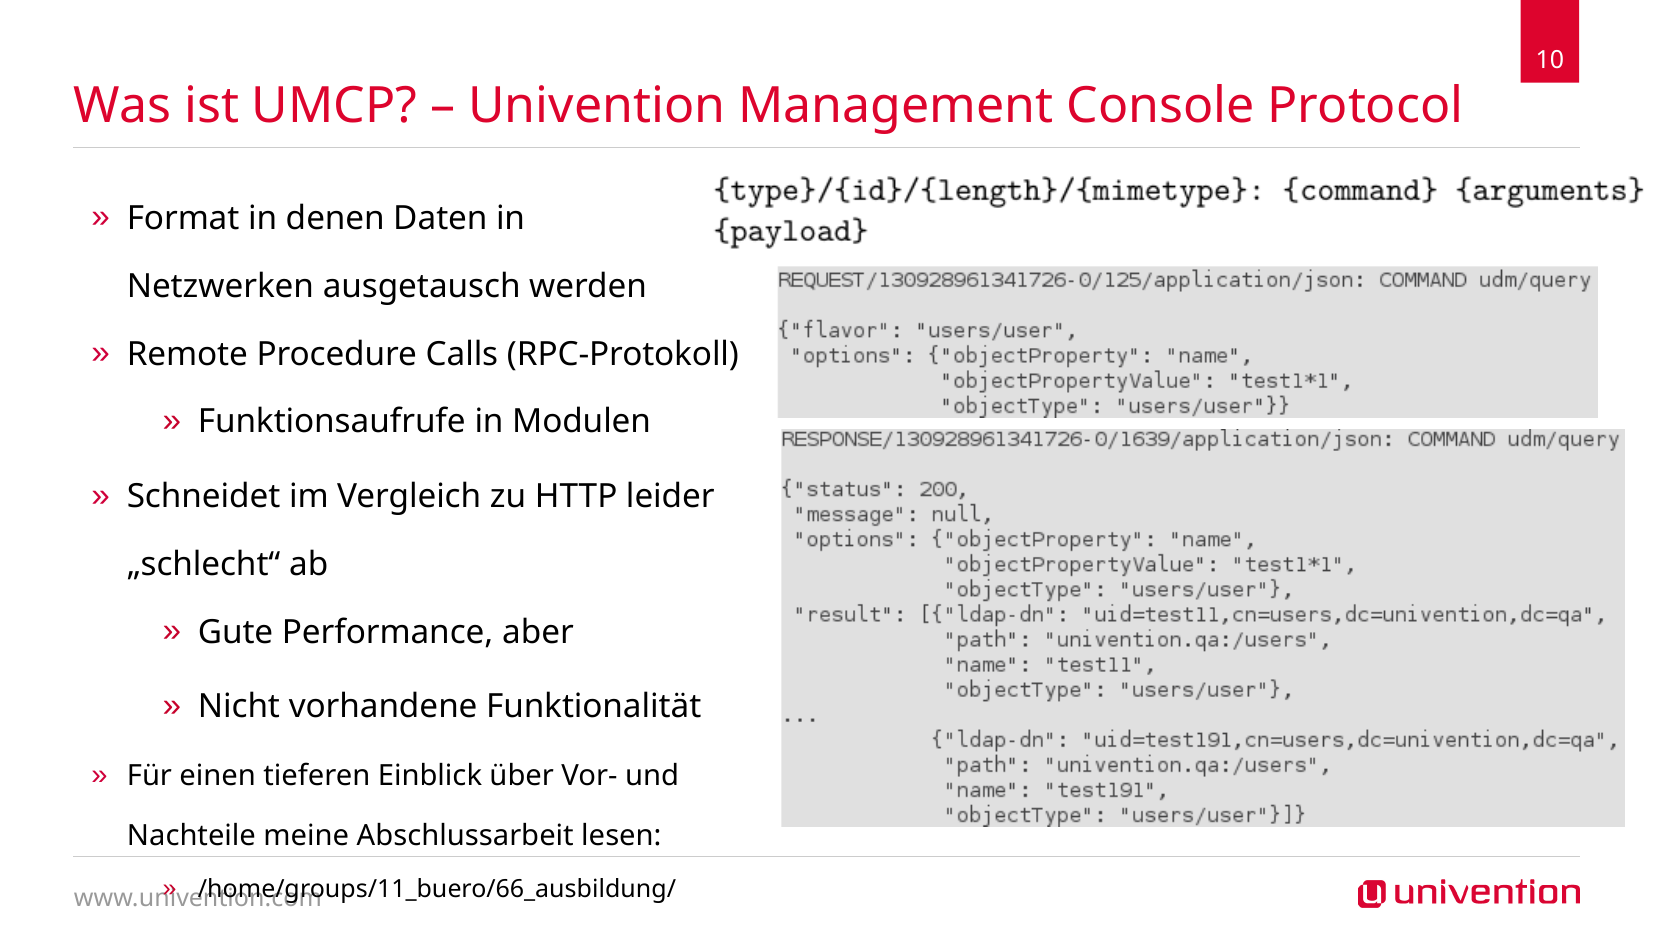

# Was ist UMCP? – Univention Management Console Protocol
Format in denen Daten in
Netzwerken ausgetausch werden
Remote Procedure Calls (RPC-Protokoll)
Funktionsaufrufe in Modulen
Schneidet im Vergleich zu HTTP leider „schlecht“ ab
Gute Performance, aber
Nicht vorhandene Funktionalität
Für einen tieferen Einblick über Vor- und Nachteile meine Abschlussarbeit lesen:
/home/groups/11_buero/66_ausbildung/
Abschlussprojekte/Florian/*.pdf